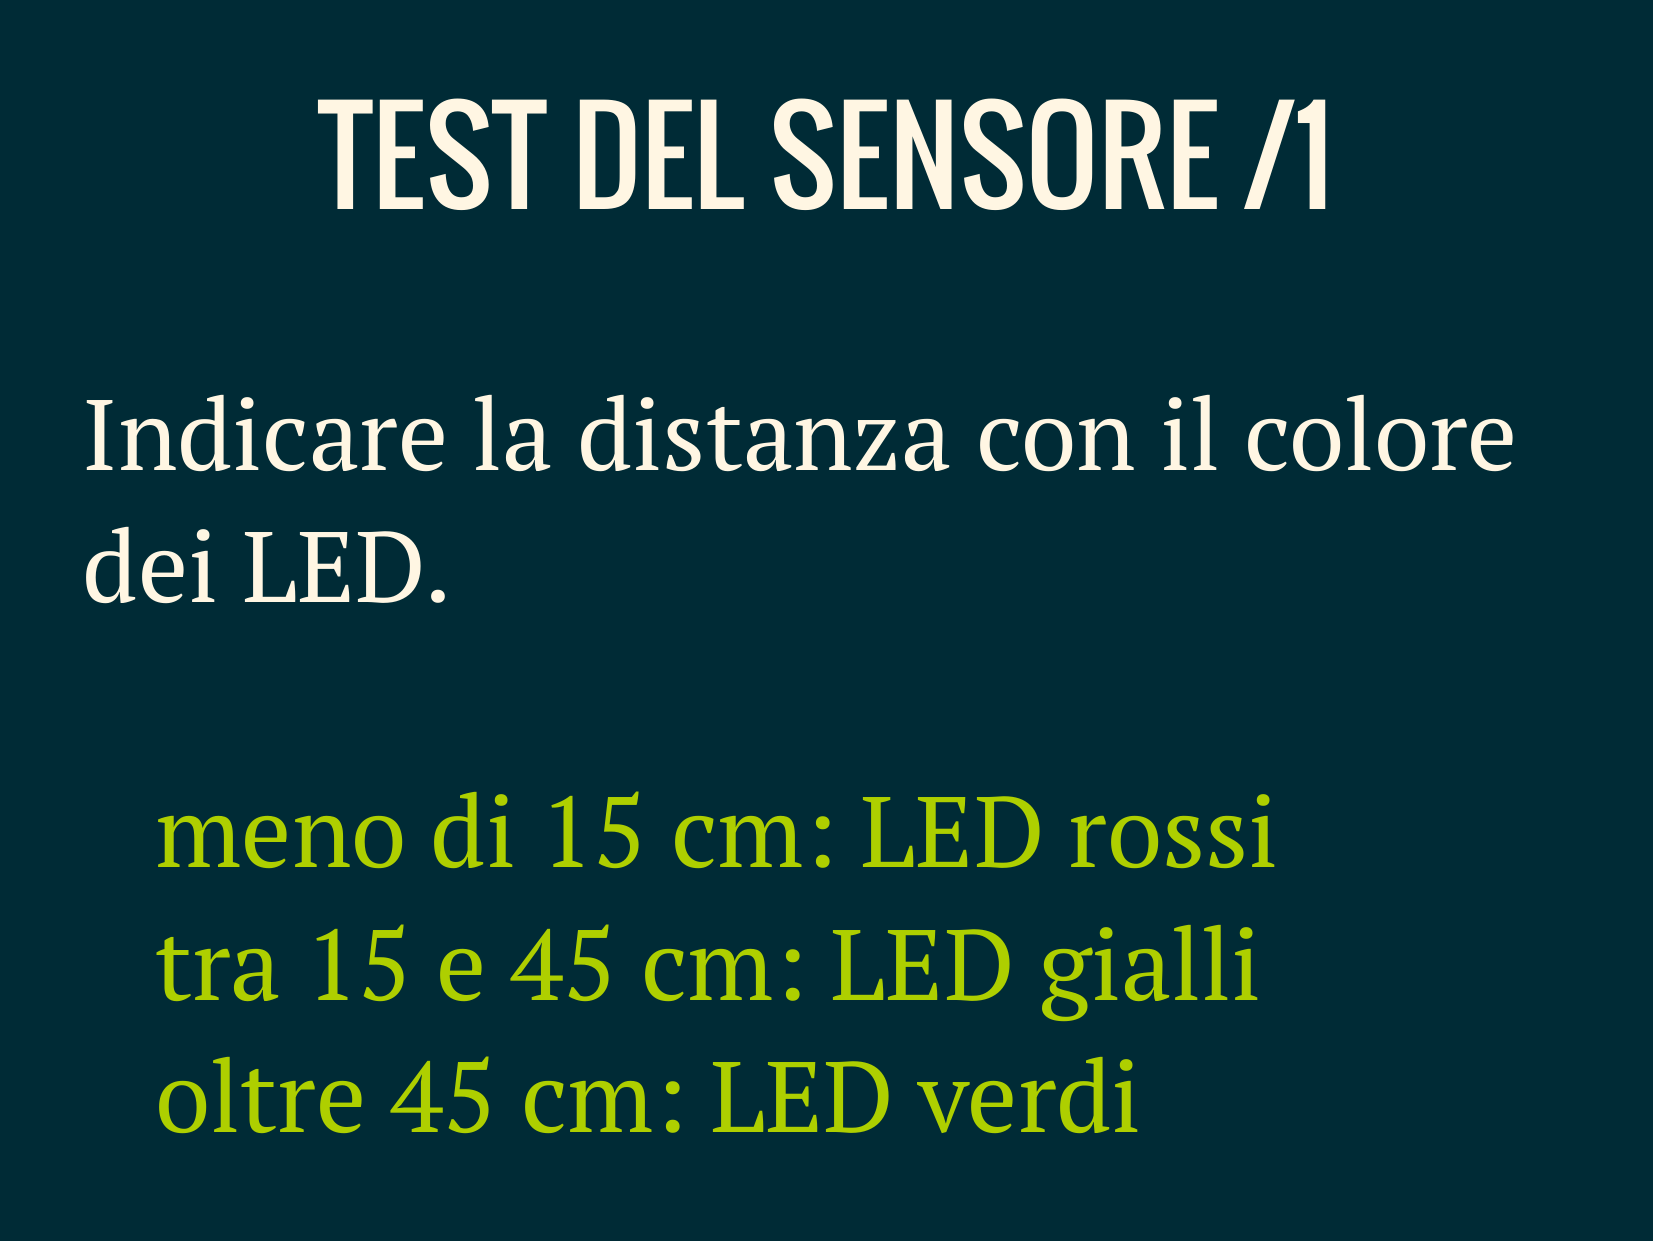

# Test del sensore /1
Indicare la distanza con il colore dei LED.
 meno di 15 cm: LED rossi
 tra 15 e 45 cm: LED gialli
 oltre 45 cm: LED verdi